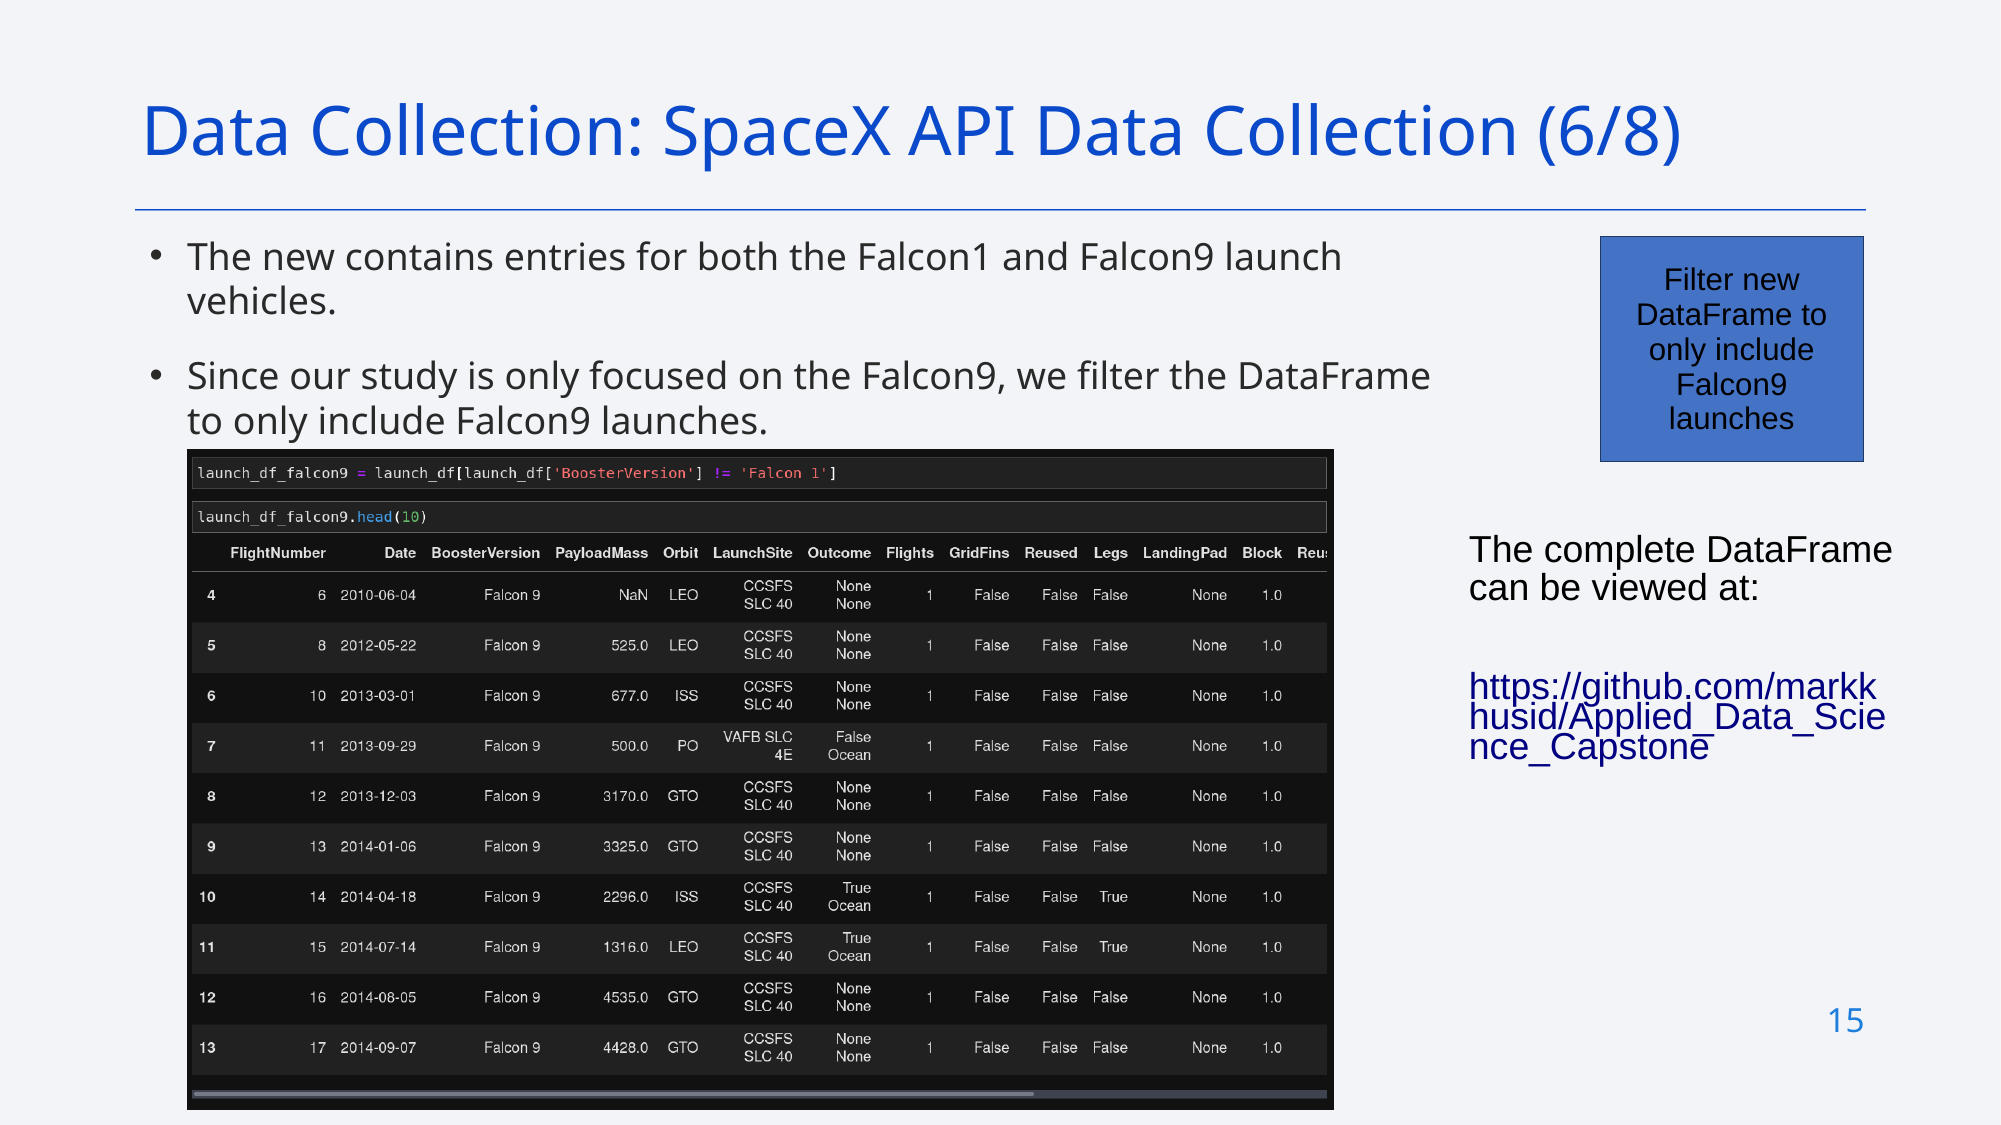

Data Collection: SpaceX API Data Collection (6/8)
# The new contains entries for both the Falcon1 and Falcon9 launch vehicles.
Since our study is only focused on the Falcon9, we filter the DataFrame to only include Falcon9 launches.
Filter new DataFrame to only include Falcon9 launches
The complete DataFrame can be viewed at:
 https://github.com/markkhusid/Applied_Data_Science_Capstone
15